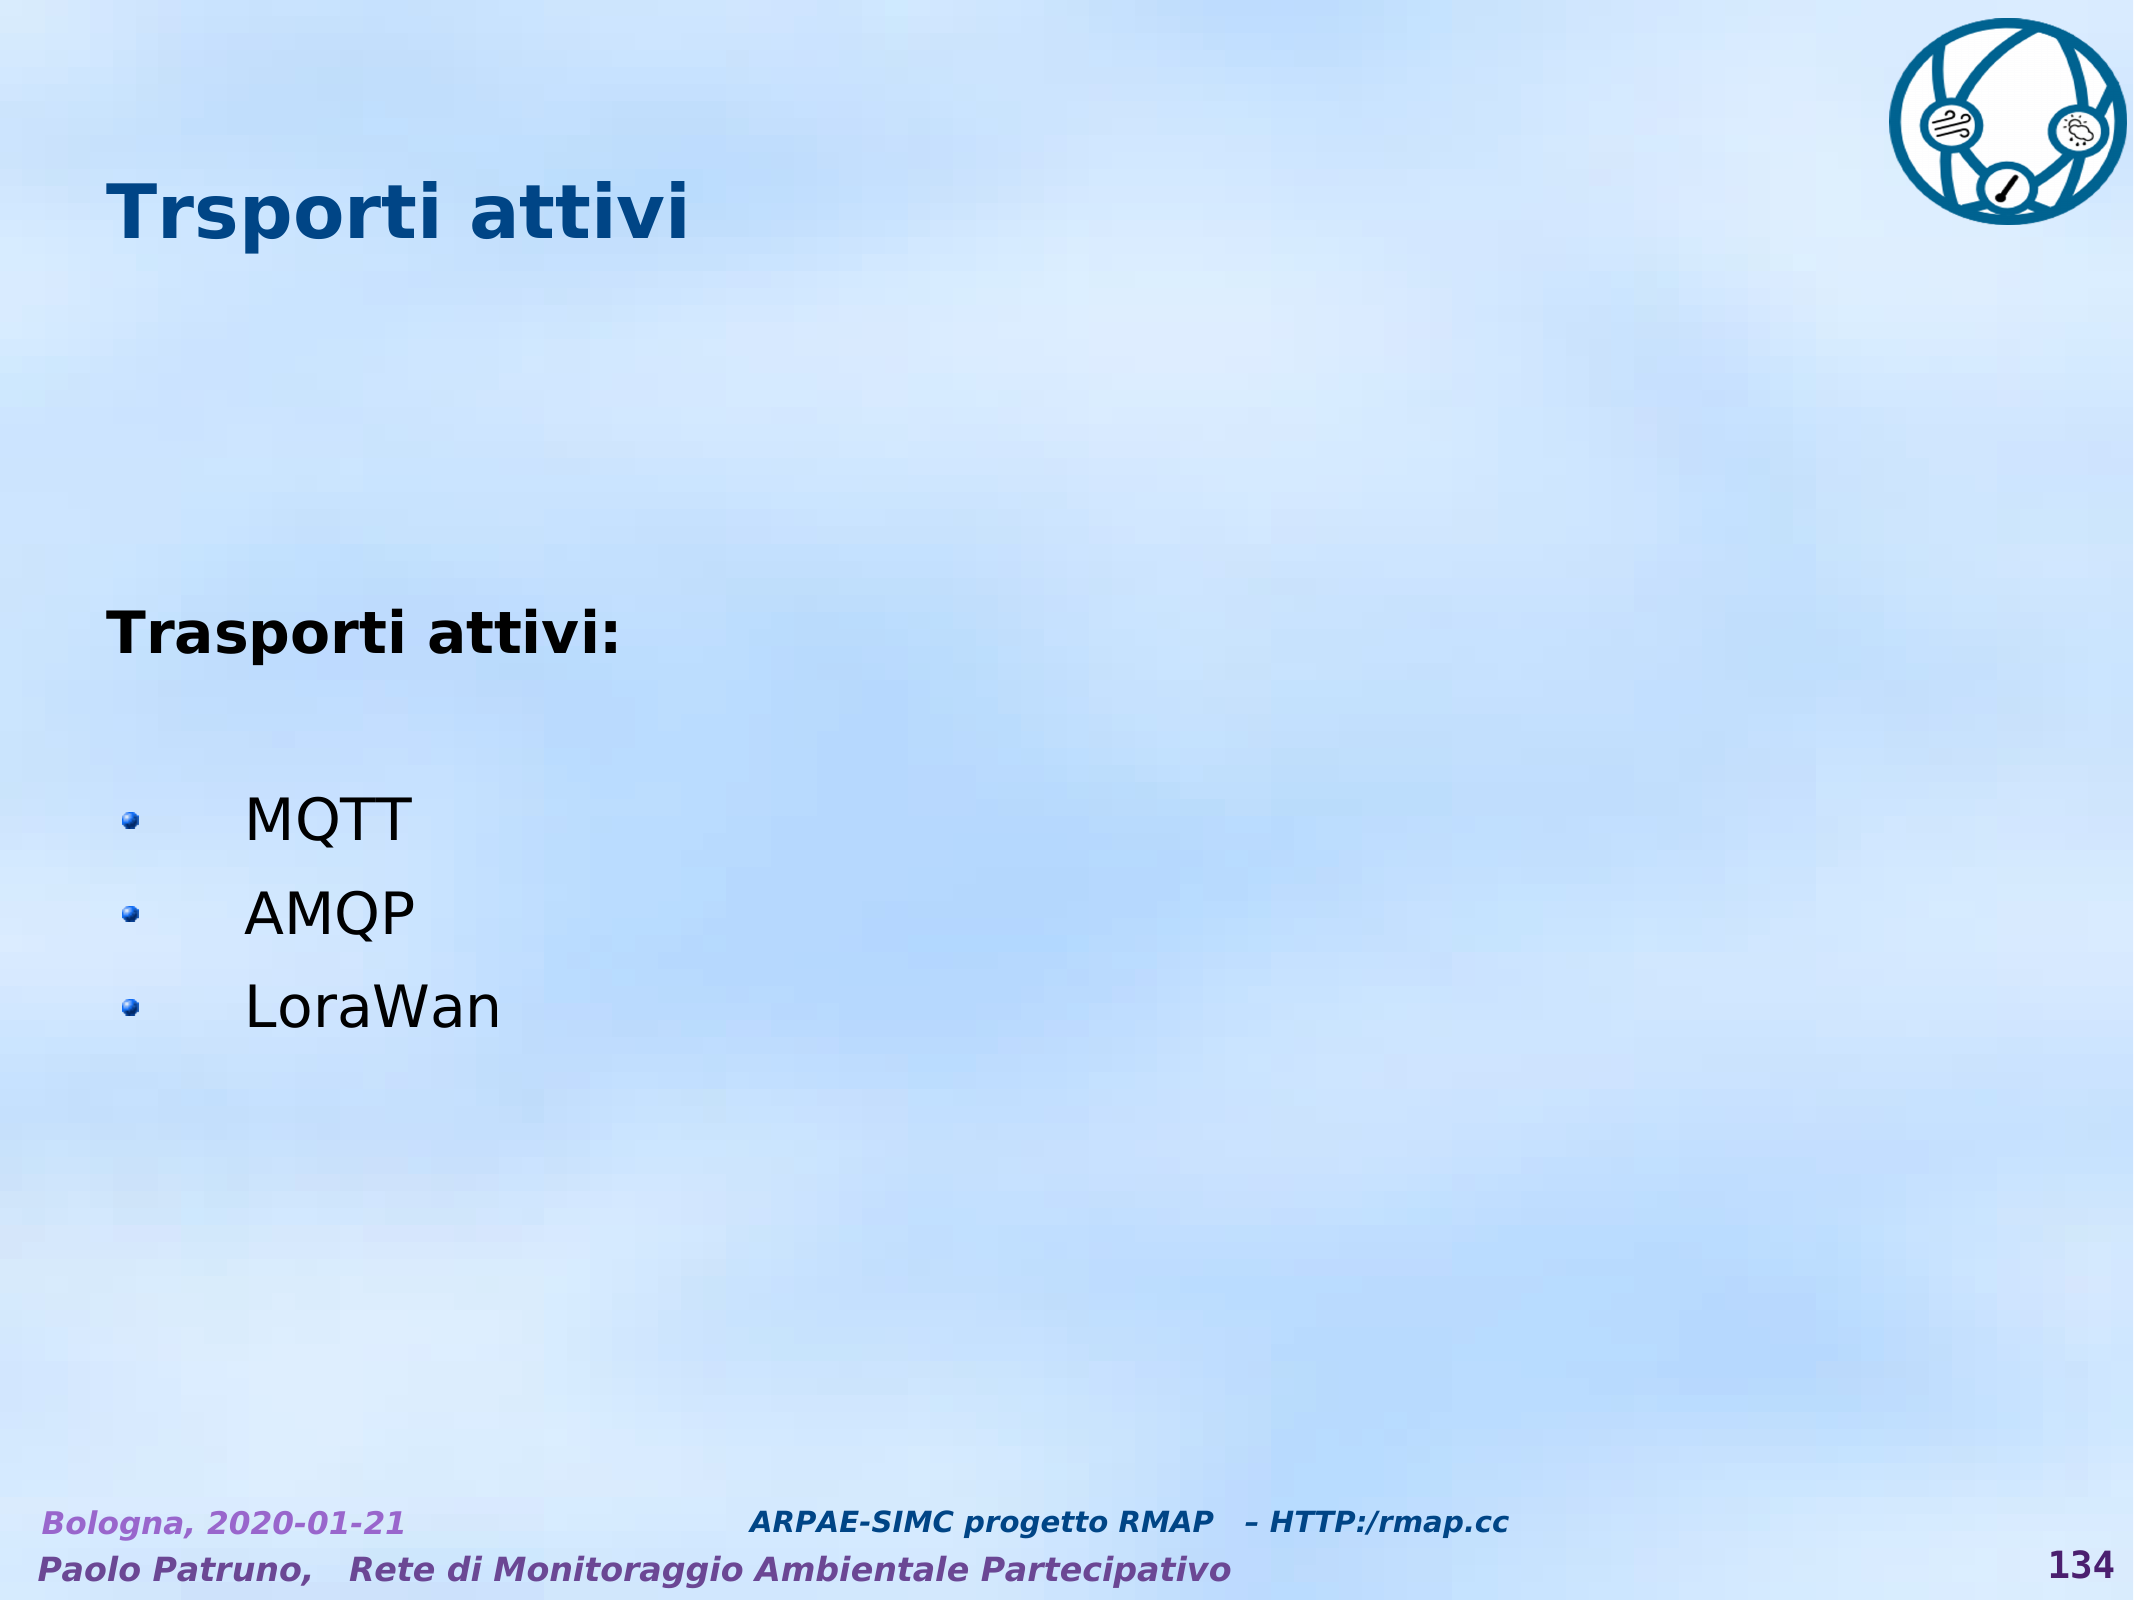

# Trsporti attivi
Trasporti attivi:
 MQTT
 AMQP
 LoraWan